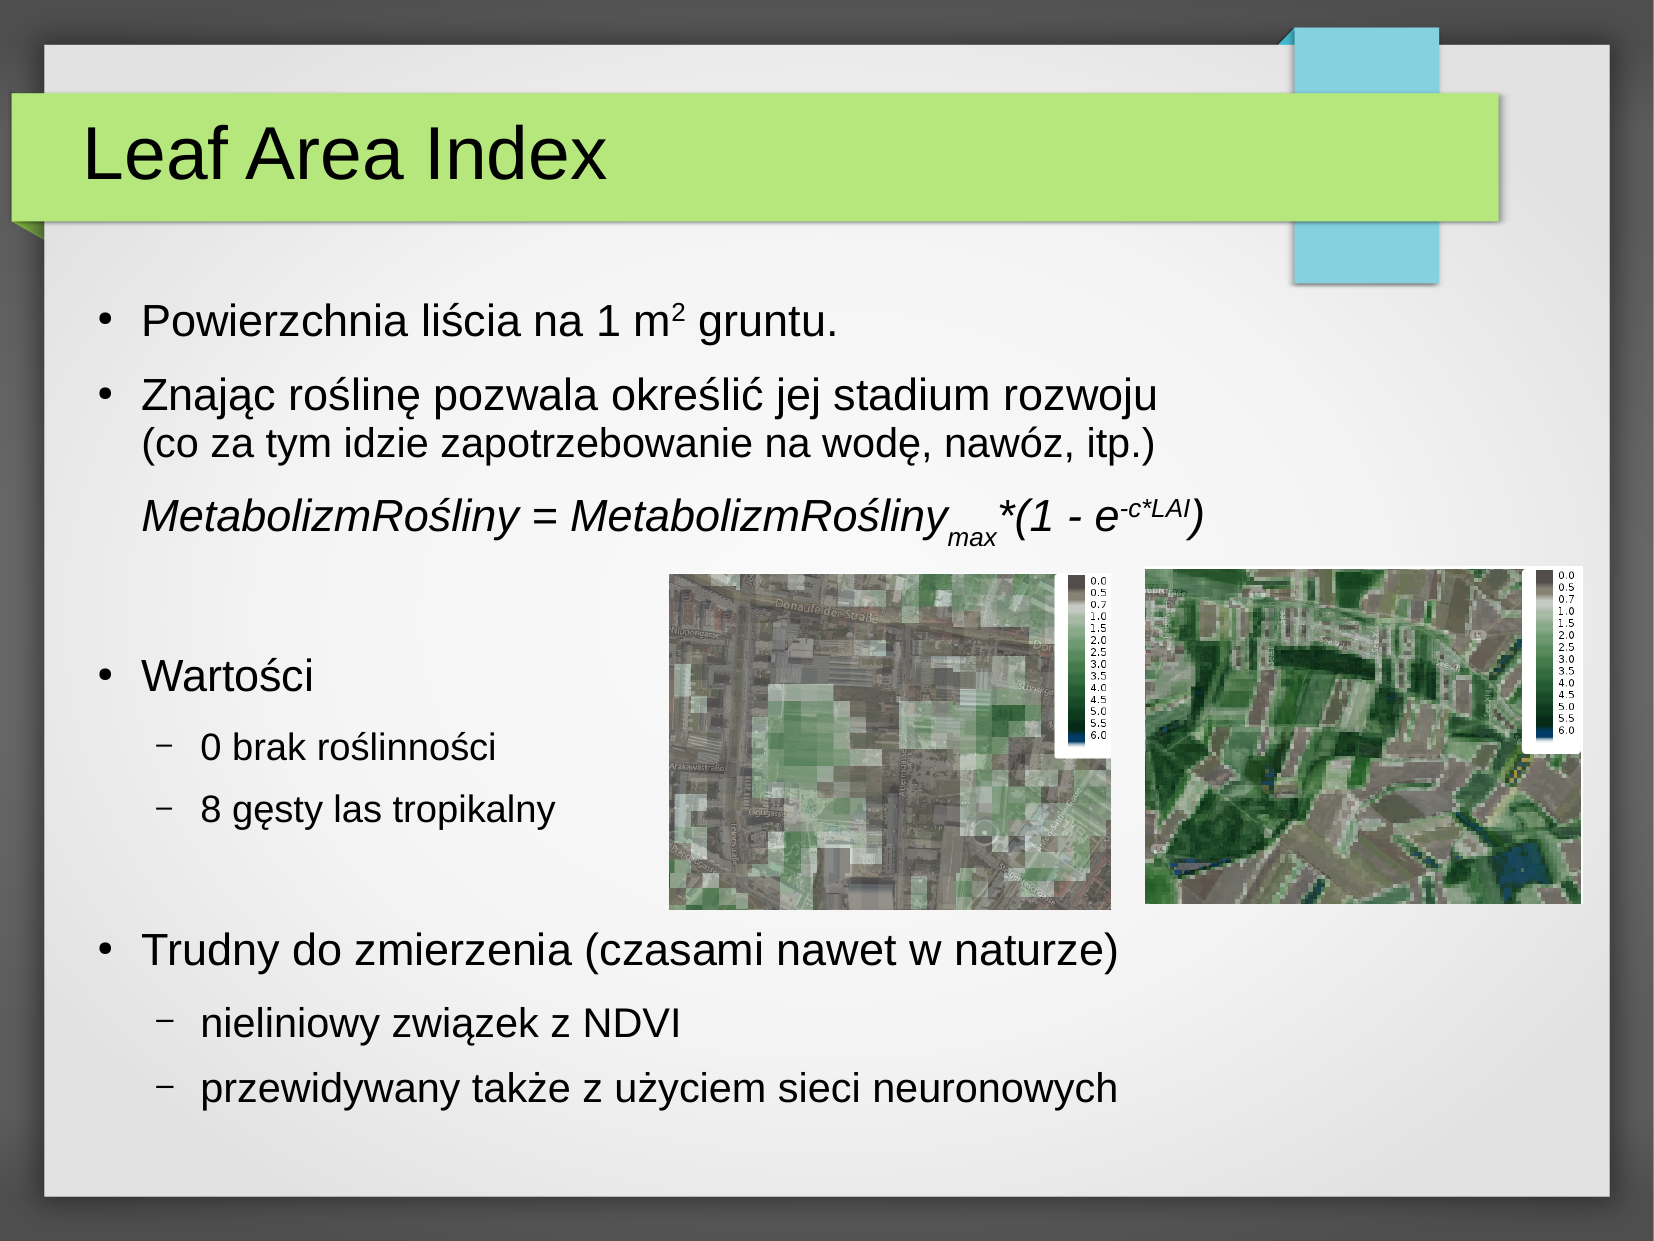

# Leaf Area Index
Powierzchnia liścia na 1 m2 gruntu.
Znając roślinę pozwala określić jej stadium rozwoju
(co za tym idzie zapotrzebowanie na wodę, nawóz, itp.)
MetabolizmRośliny = MetabolizmRoślinymax*(1 - e-c*LAI)
Wartości
0 brak roślinności
8 gęsty las tropikalny
Trudny do zmierzenia (czasami nawet w naturze)
nieliniowy związek z NDVI
przewidywany także z użyciem sieci neuronowych